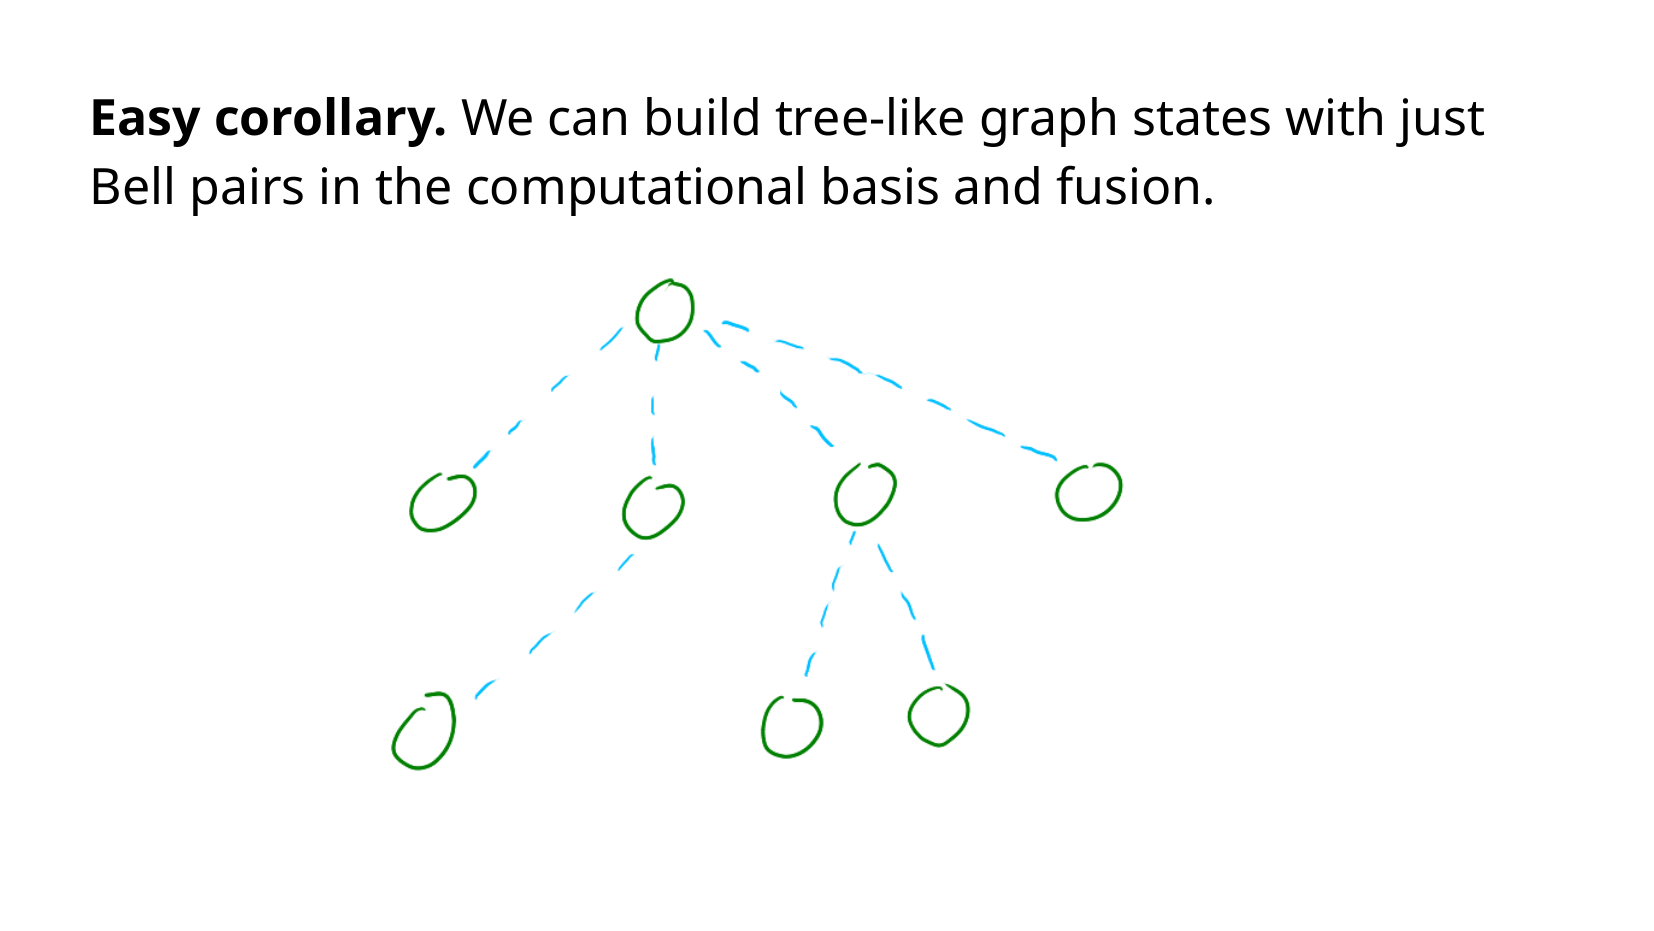

Easy corollary. We can build tree-like graph states with just Bell pairs in the computational basis and fusion.